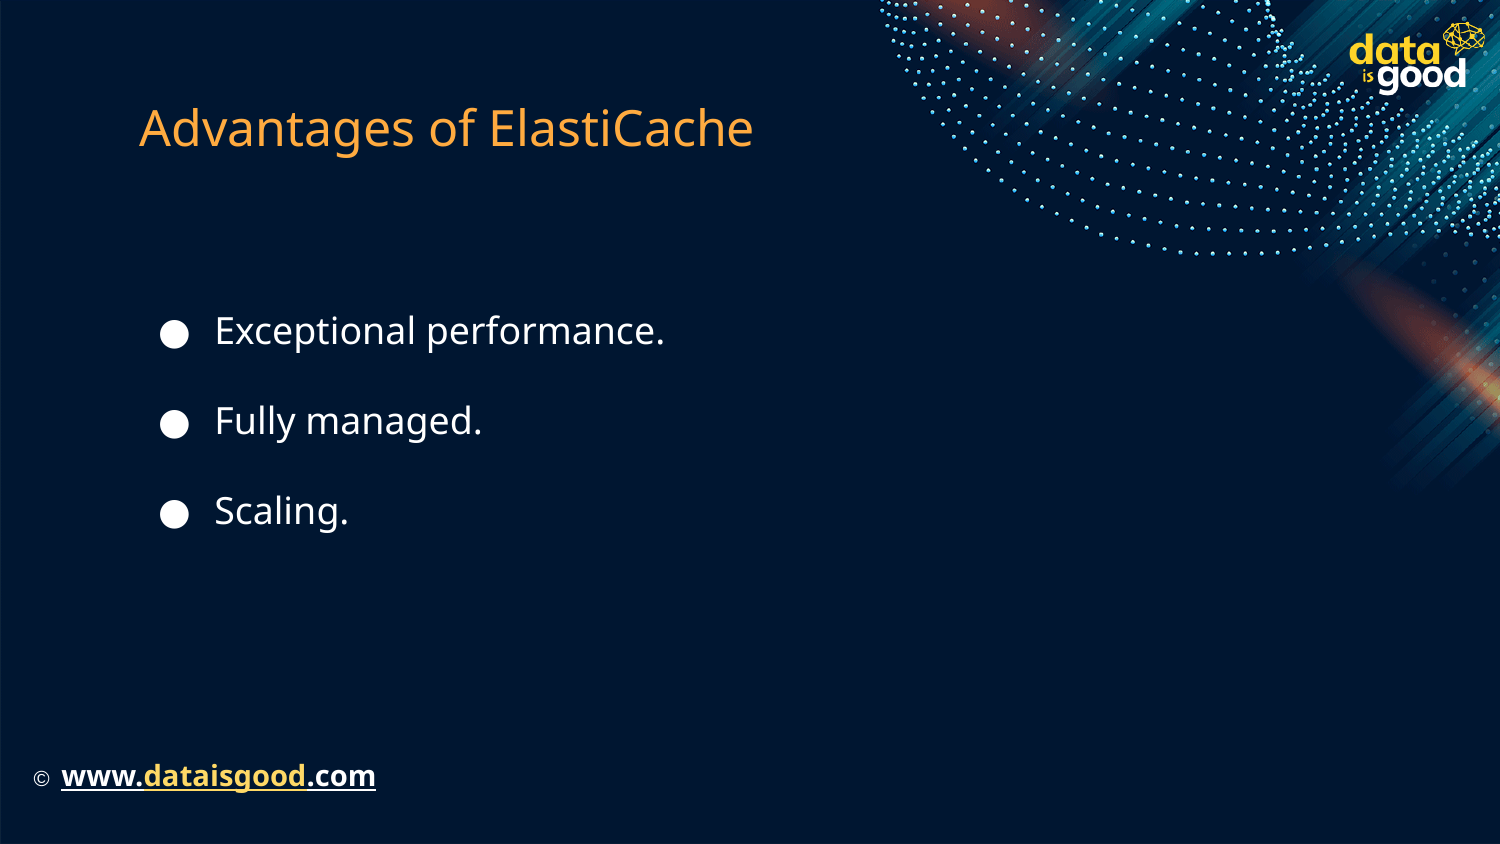

# Advantages of ElastiCache
Exceptional performance.
Fully managed.
Scaling.